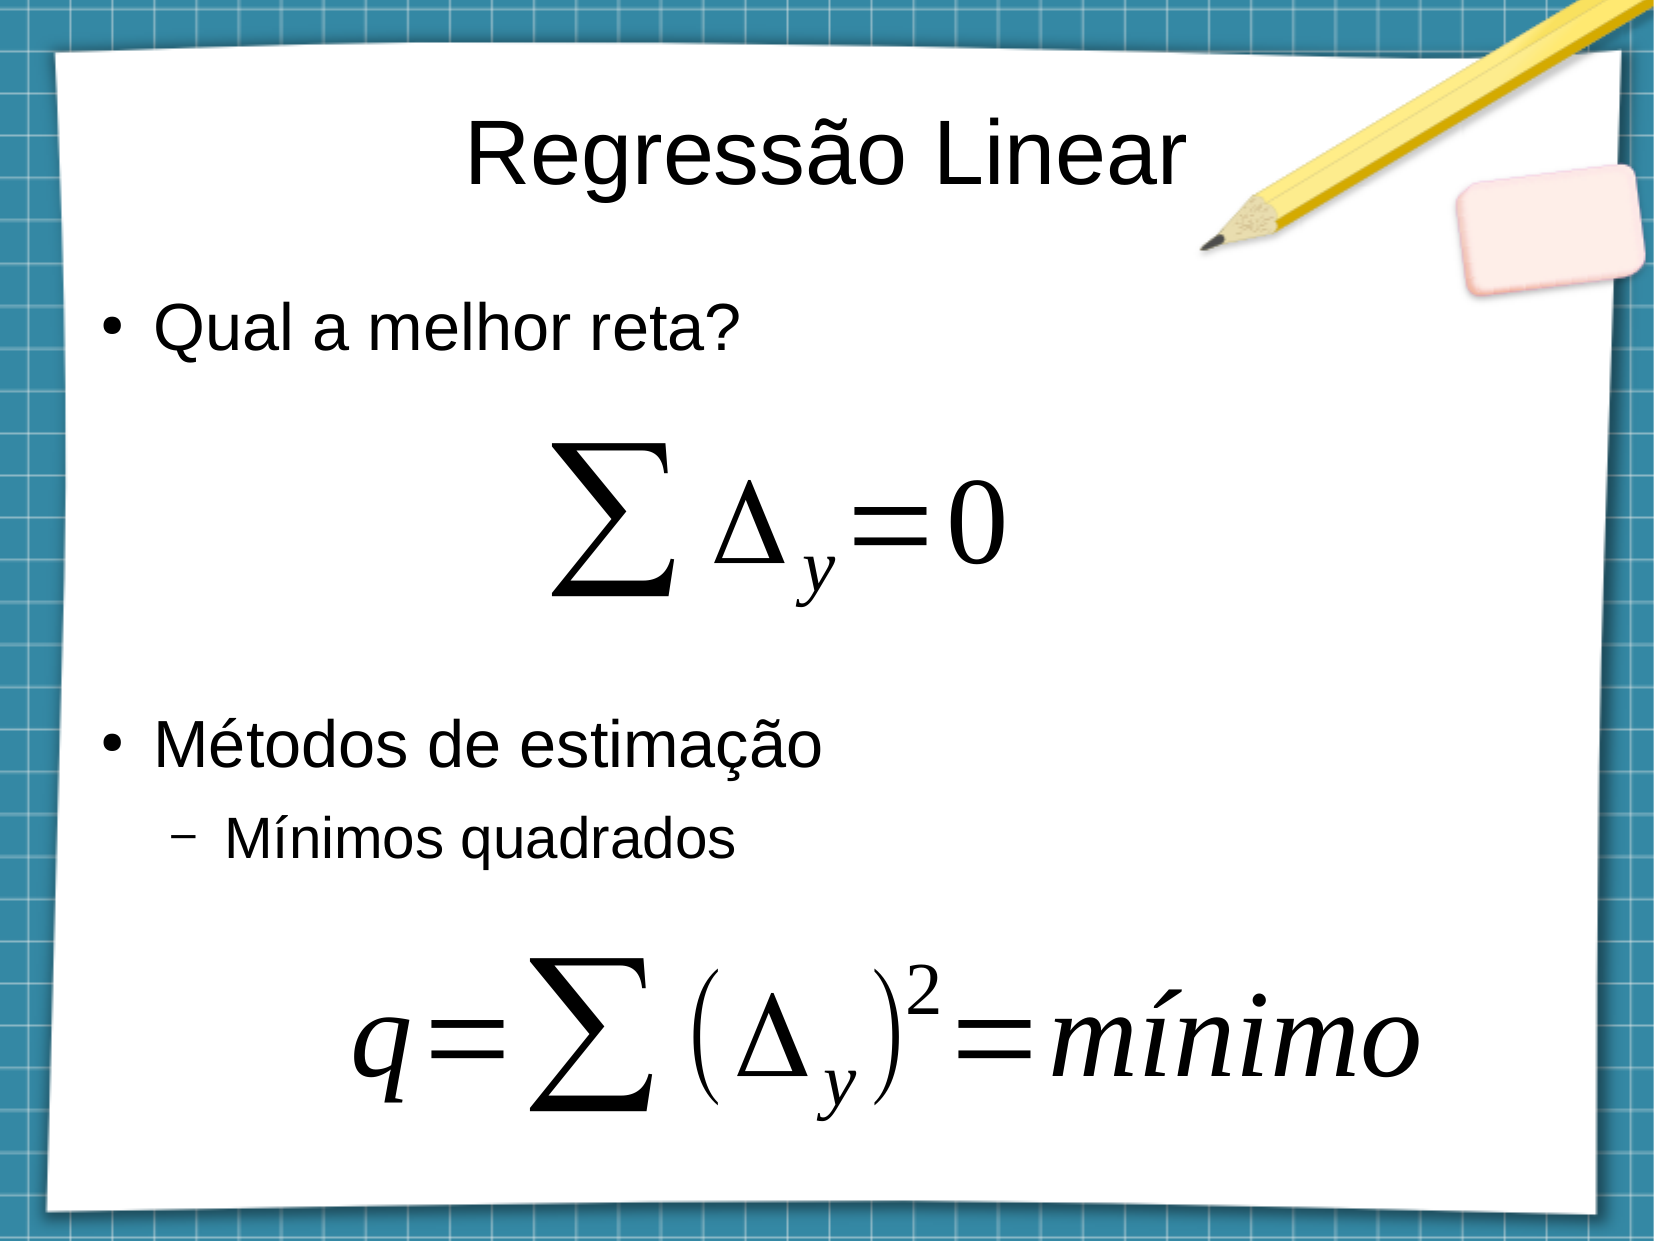

# Regressão Linear
Qual a melhor reta?
Métodos de estimação
Mínimos quadrados